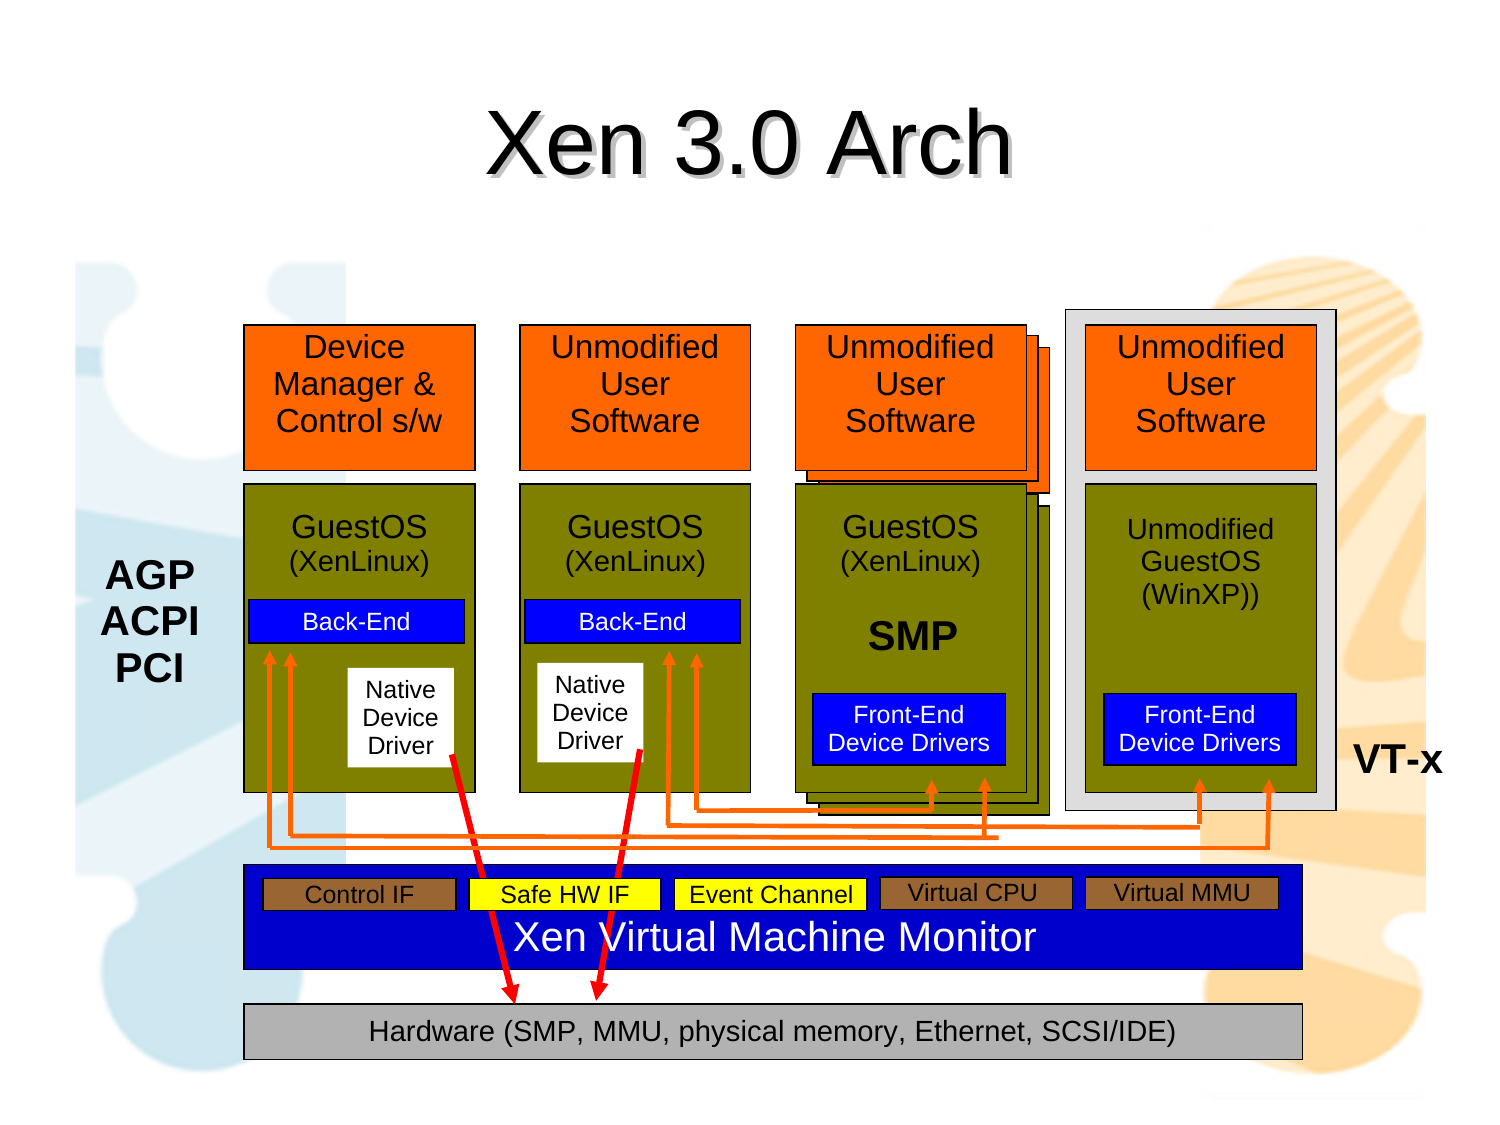

# Xen 3.0 Arch
Device
Manager &
Control s/w
Unmodified
User
Software
Unmodified
User
Software
Unmodified
User
Software
GuestOS
(XenLinux)
GuestOS
(XenLinux)
GuestOS
(XenLinux)
Unmodified
GuestOS
(WinXP))
AGP
ACPI
PCI
Back-End
Back-End
SMP
Native
Device
Driver
Native
Device
Driver
Front-End
Device Drivers
Front-End
Device Drivers
VT-x
Virtual CPU
Virtual MMU
Control IF
Safe HW IF
Event Channel
Xen Virtual Machine Monitor
Hardware (SMP, MMU, physical memory, Ethernet, SCSI/IDE)